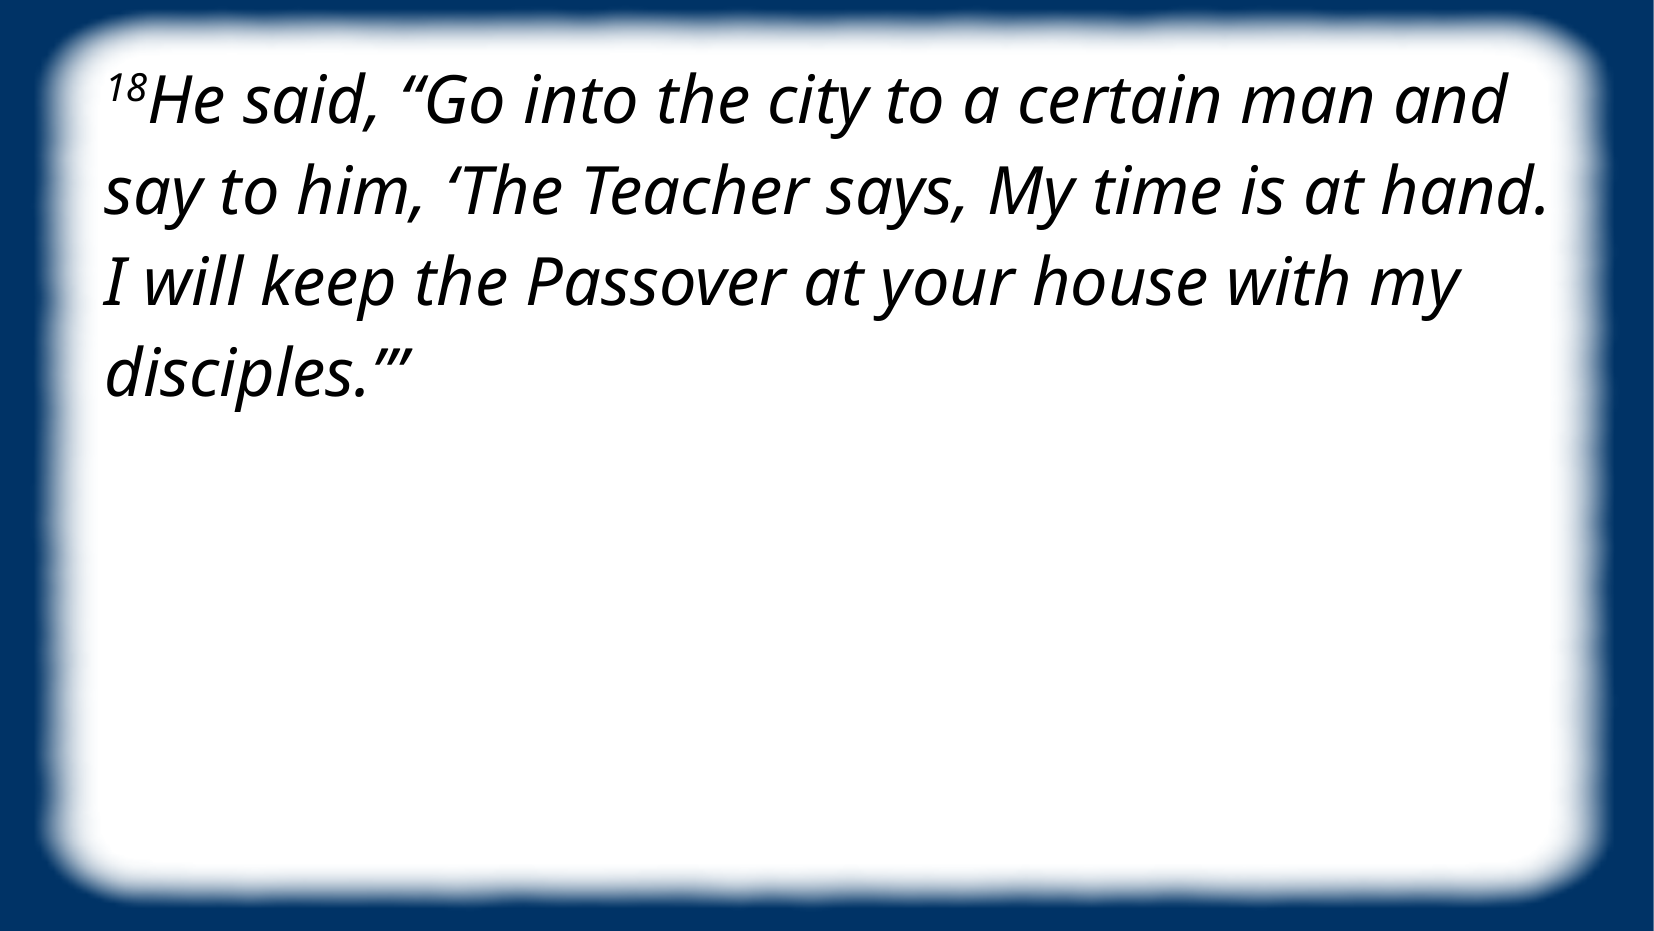

18He said, “Go into the city to a certain man and say to him, ‘The Teacher says, My time is at hand. I will keep the Passover at your house with my disciples.’”